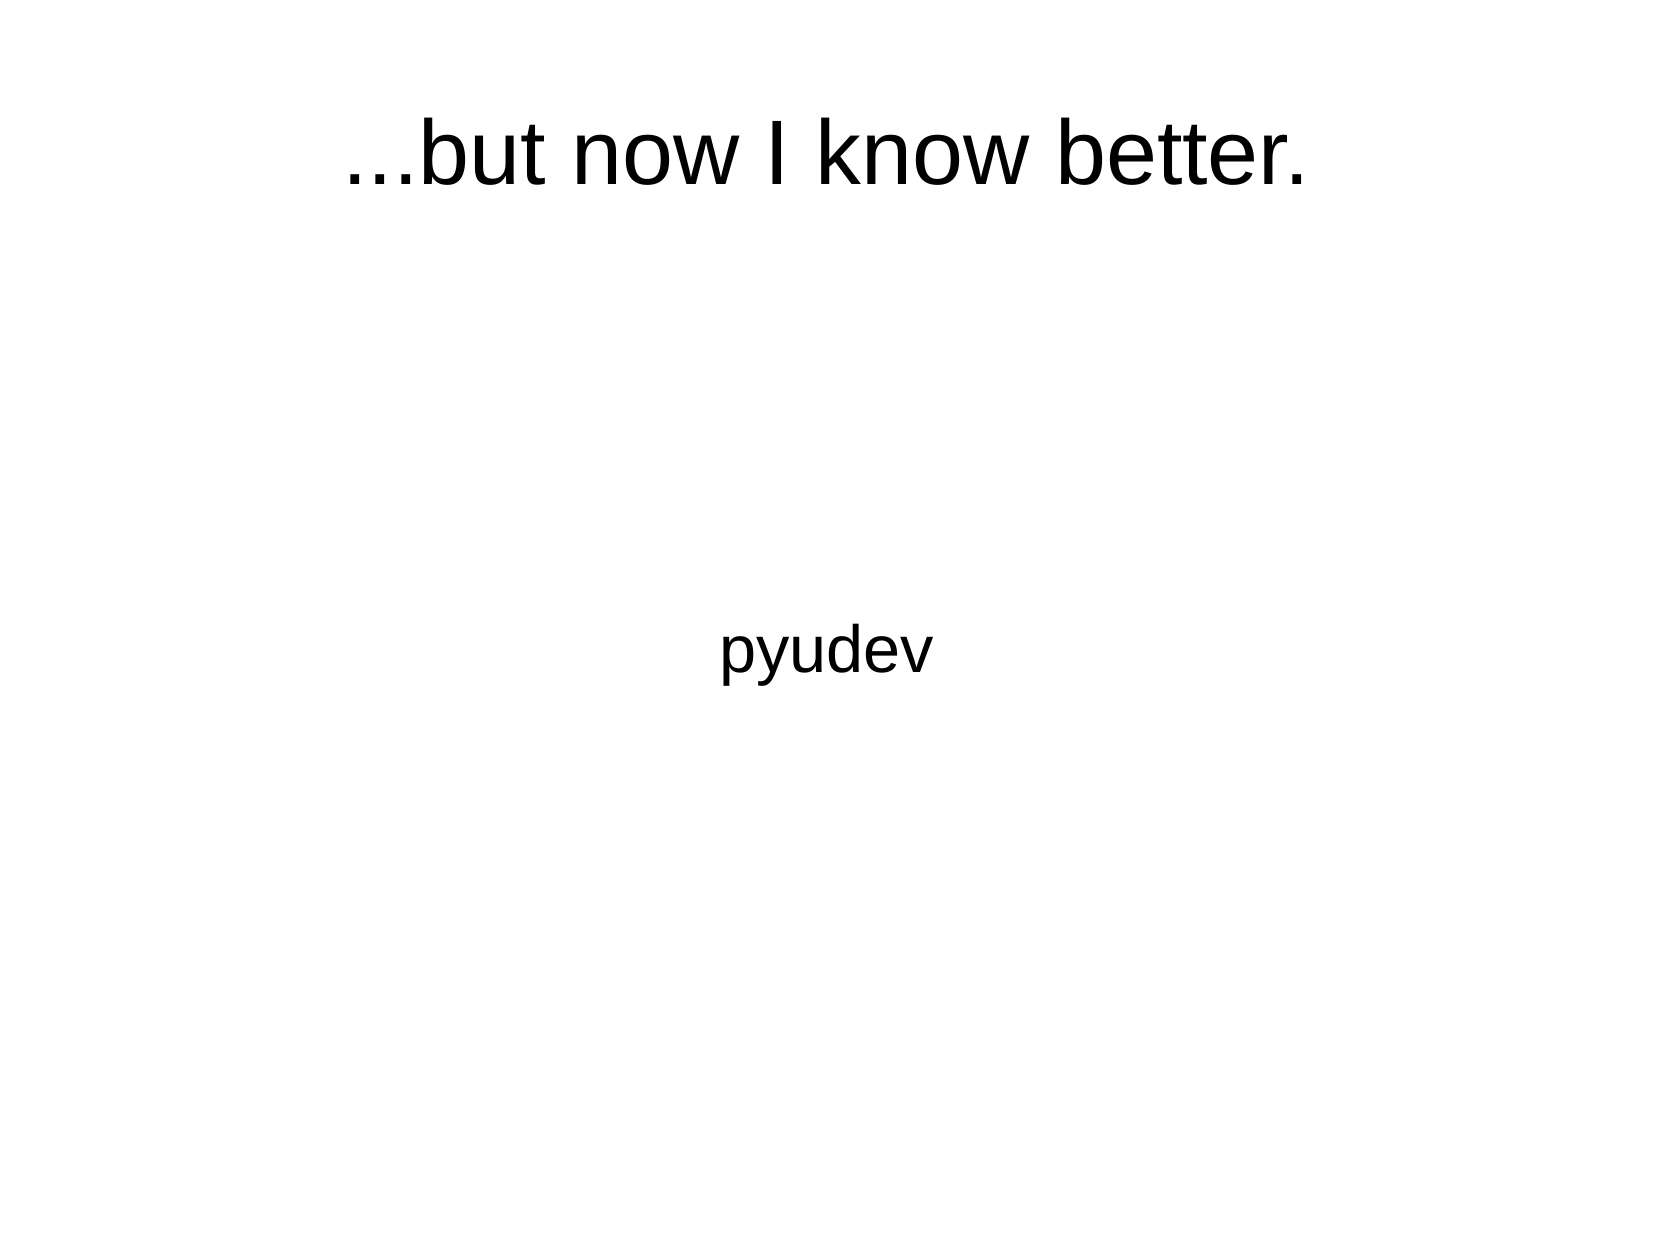

# ...but now I know better.
pyudev